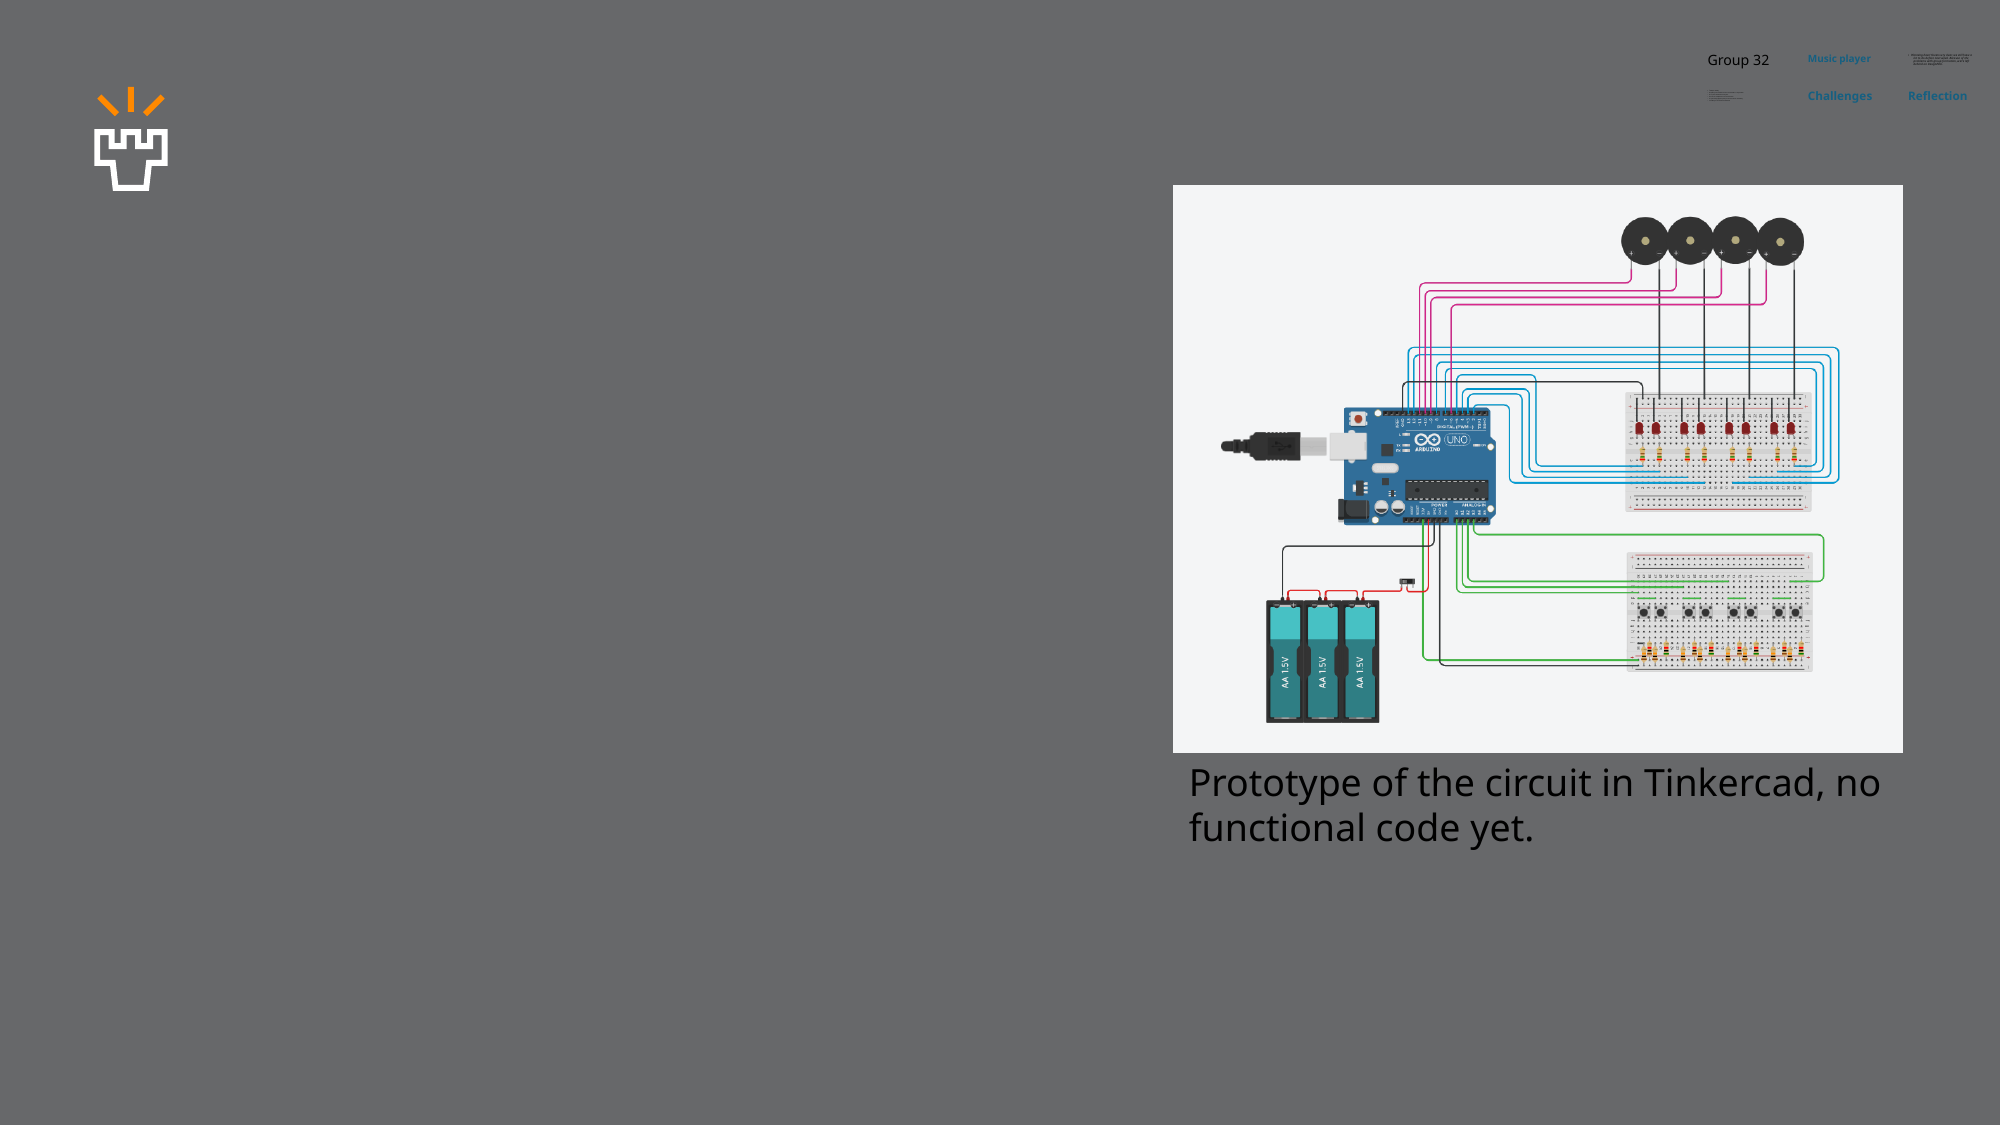

# Group 32
Music player
Planning hasn't been very clear, we still have a lot to do before next week. Because of the problems with group formation, we're left behind on DesignEDU.
Inkscape usability
Raspberry Pi Pico W didn't work so we switched to using Arduino
Group coordination & starting late
How to use multiple buttons at the same time
Programming polyphony with just buzzers and the Tone library
Tone library is not included in Tinkercad
Challenges
Reflection
Prototype of the circuit in Tinkercad, no functional code yet.